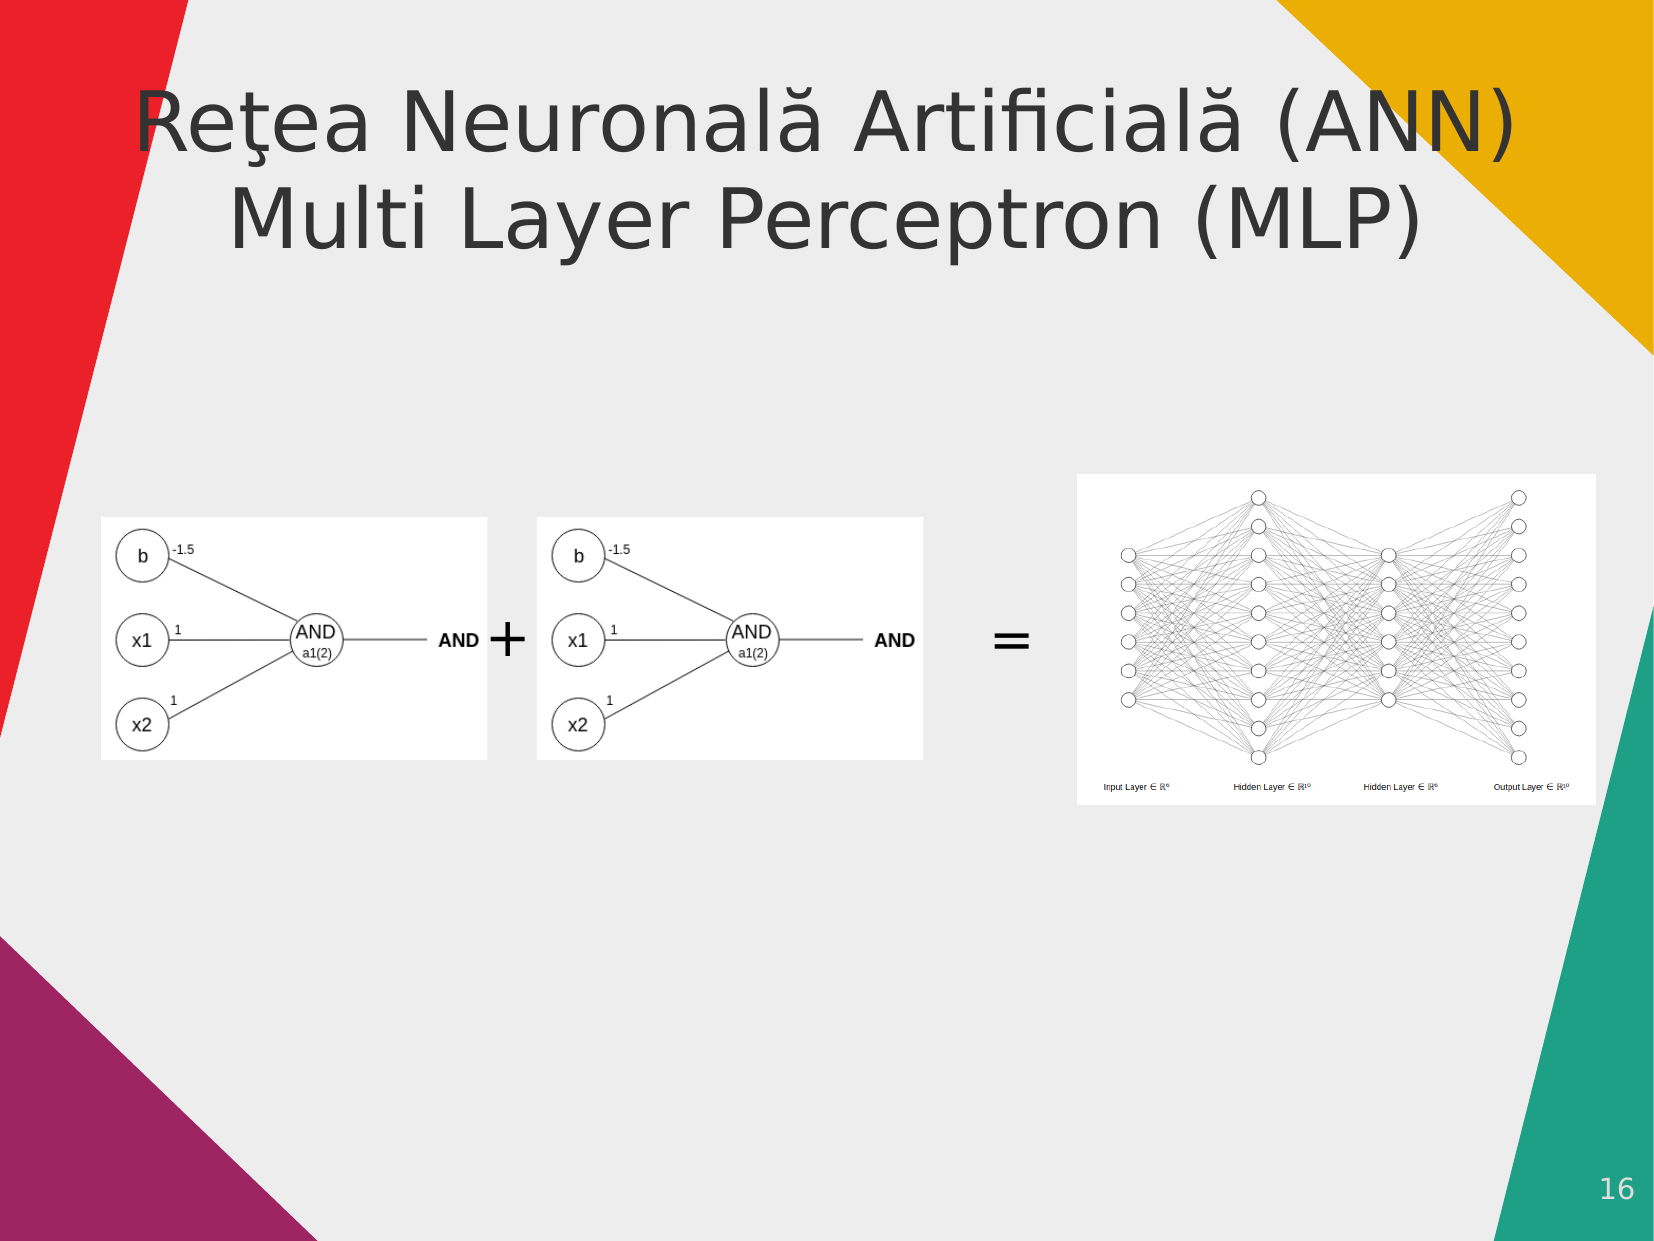

# Reţea Neuronală Artificială (ANN) Multi Layer Perceptron (MLP)
+
=
16